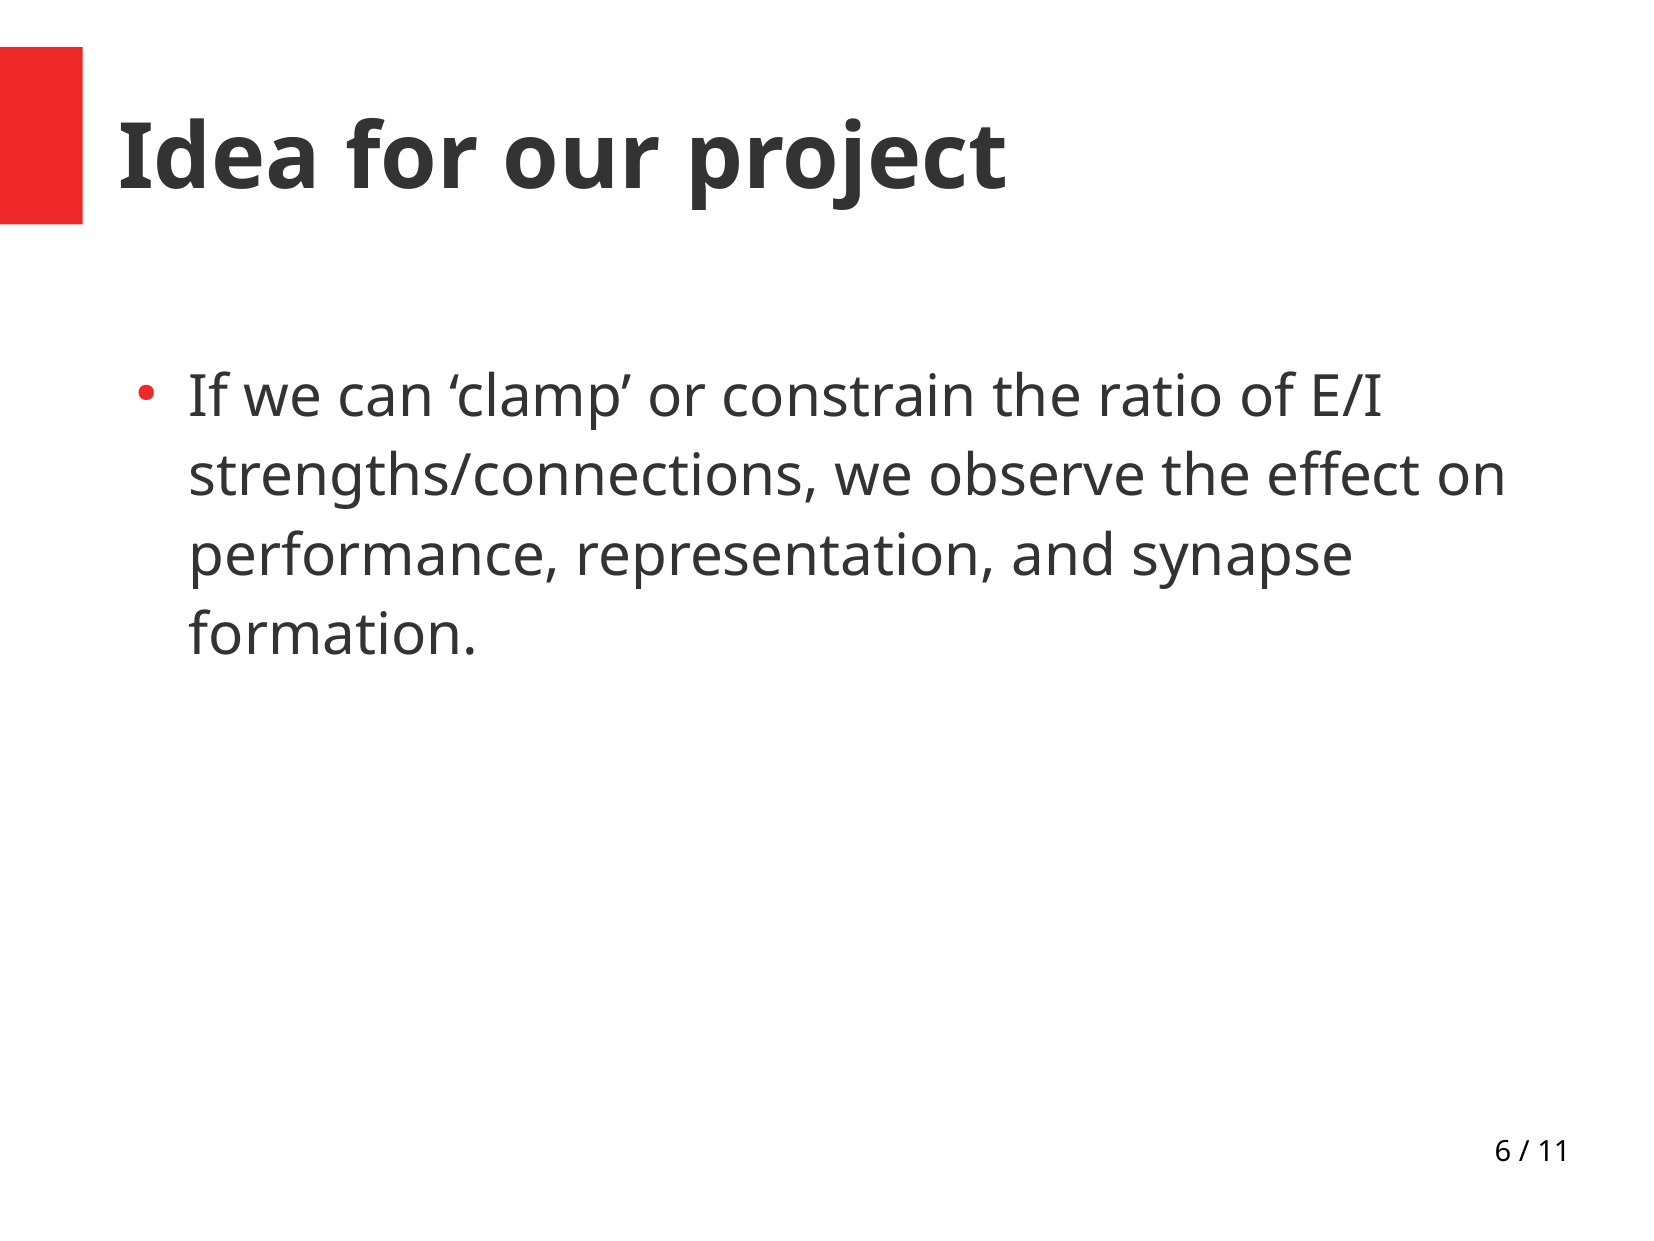

# Idea for our project
If we can ‘clamp’ or constrain the ratio of E/I strengths/connections, we observe the effect on performance, representation, and synapse formation.
6